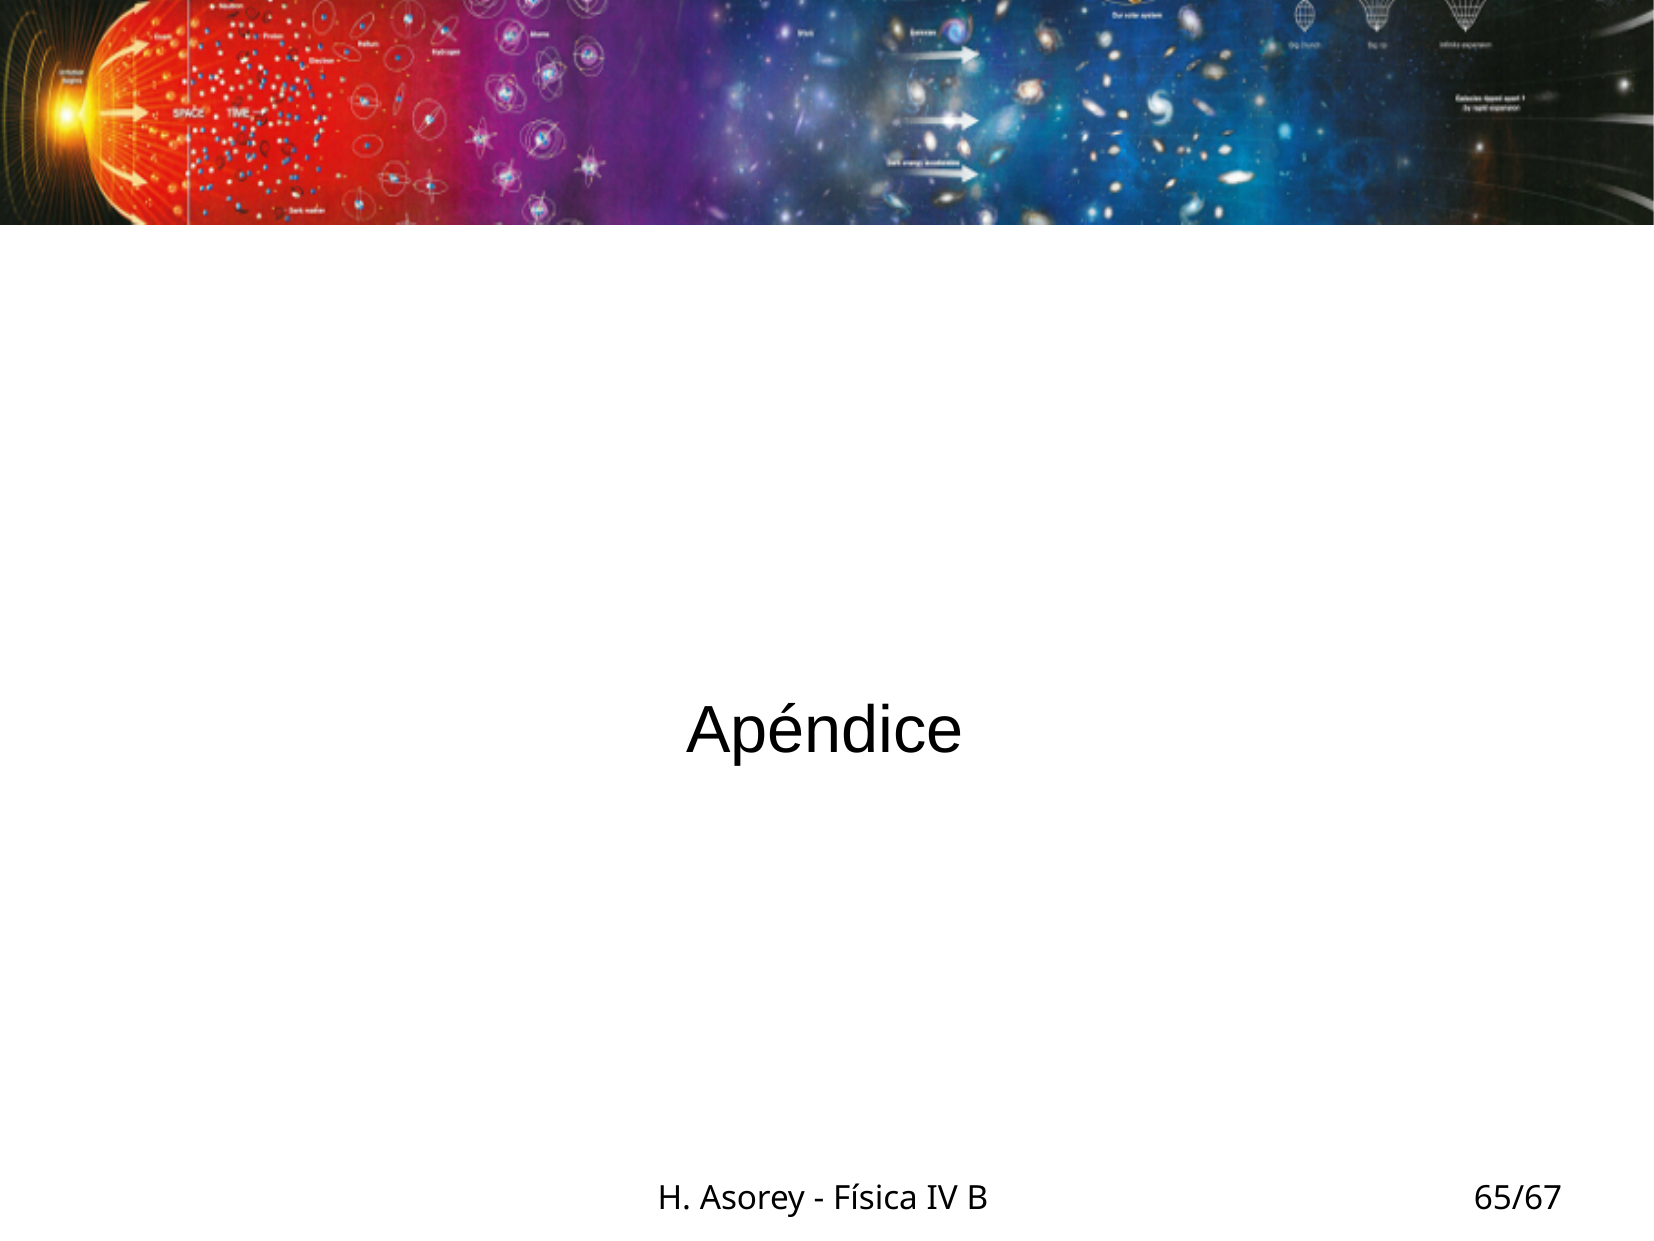

# Apéndice
H. Asorey - Física IV B
65